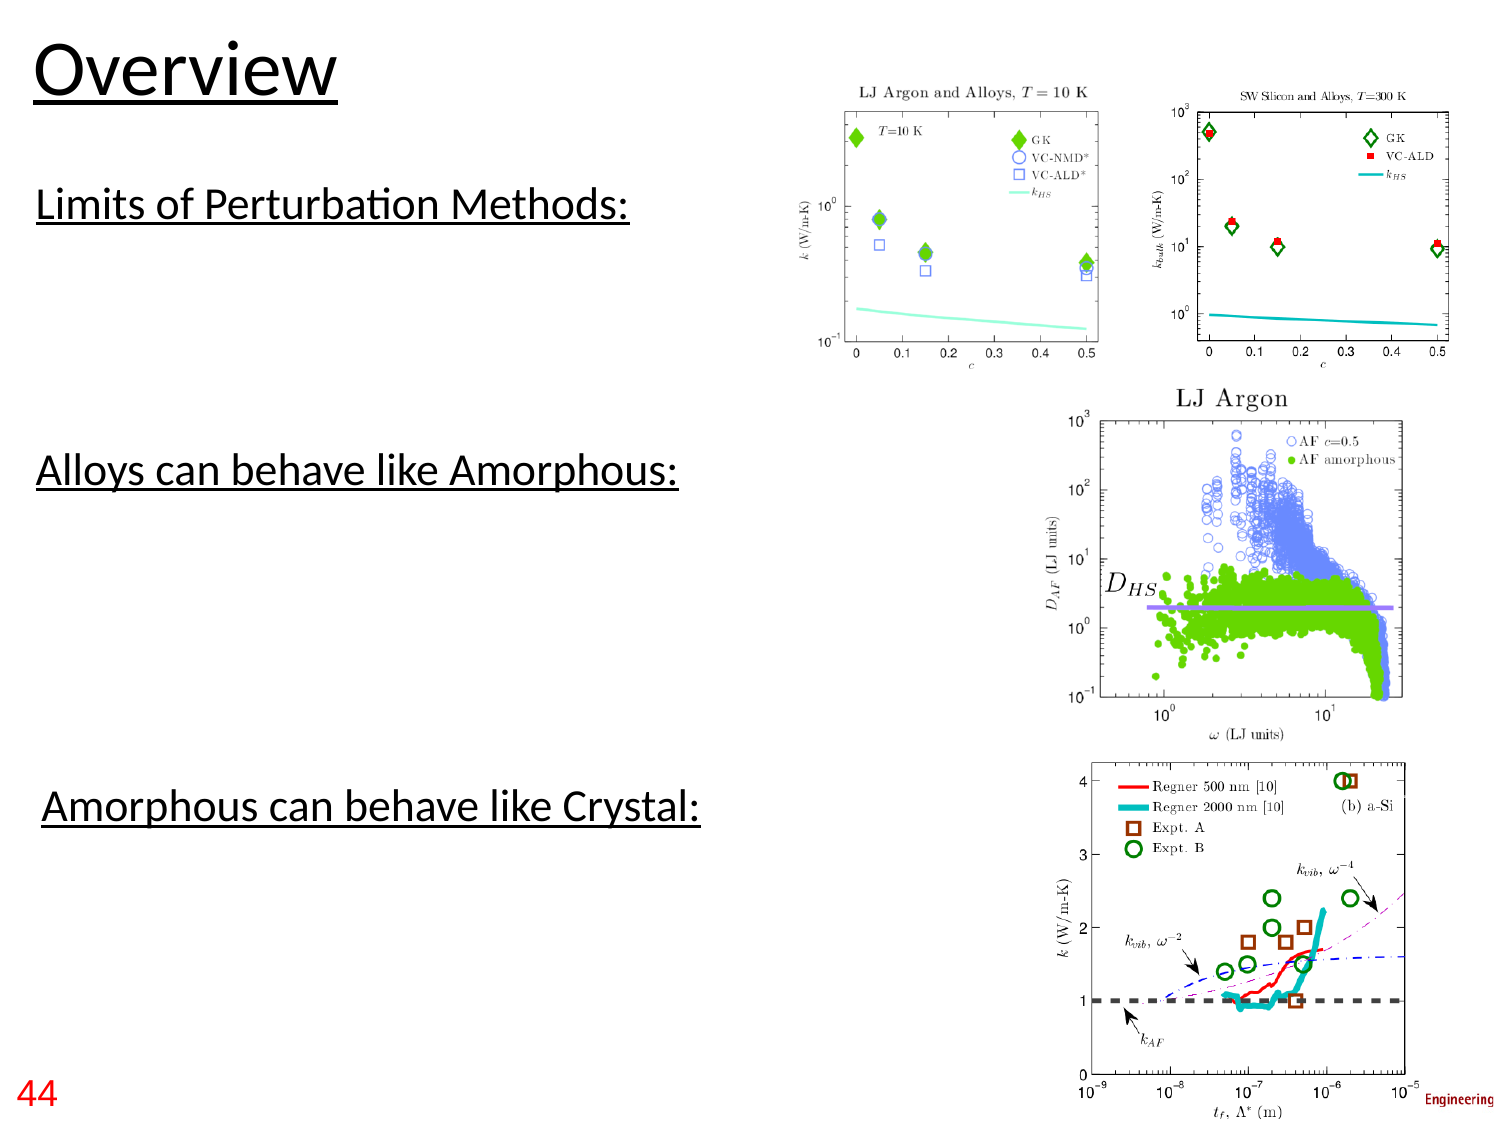

# Overview
Limits of Perturbation Methods:
Alloys can behave like Amorphous:
Amorphous can behave like Crystal: